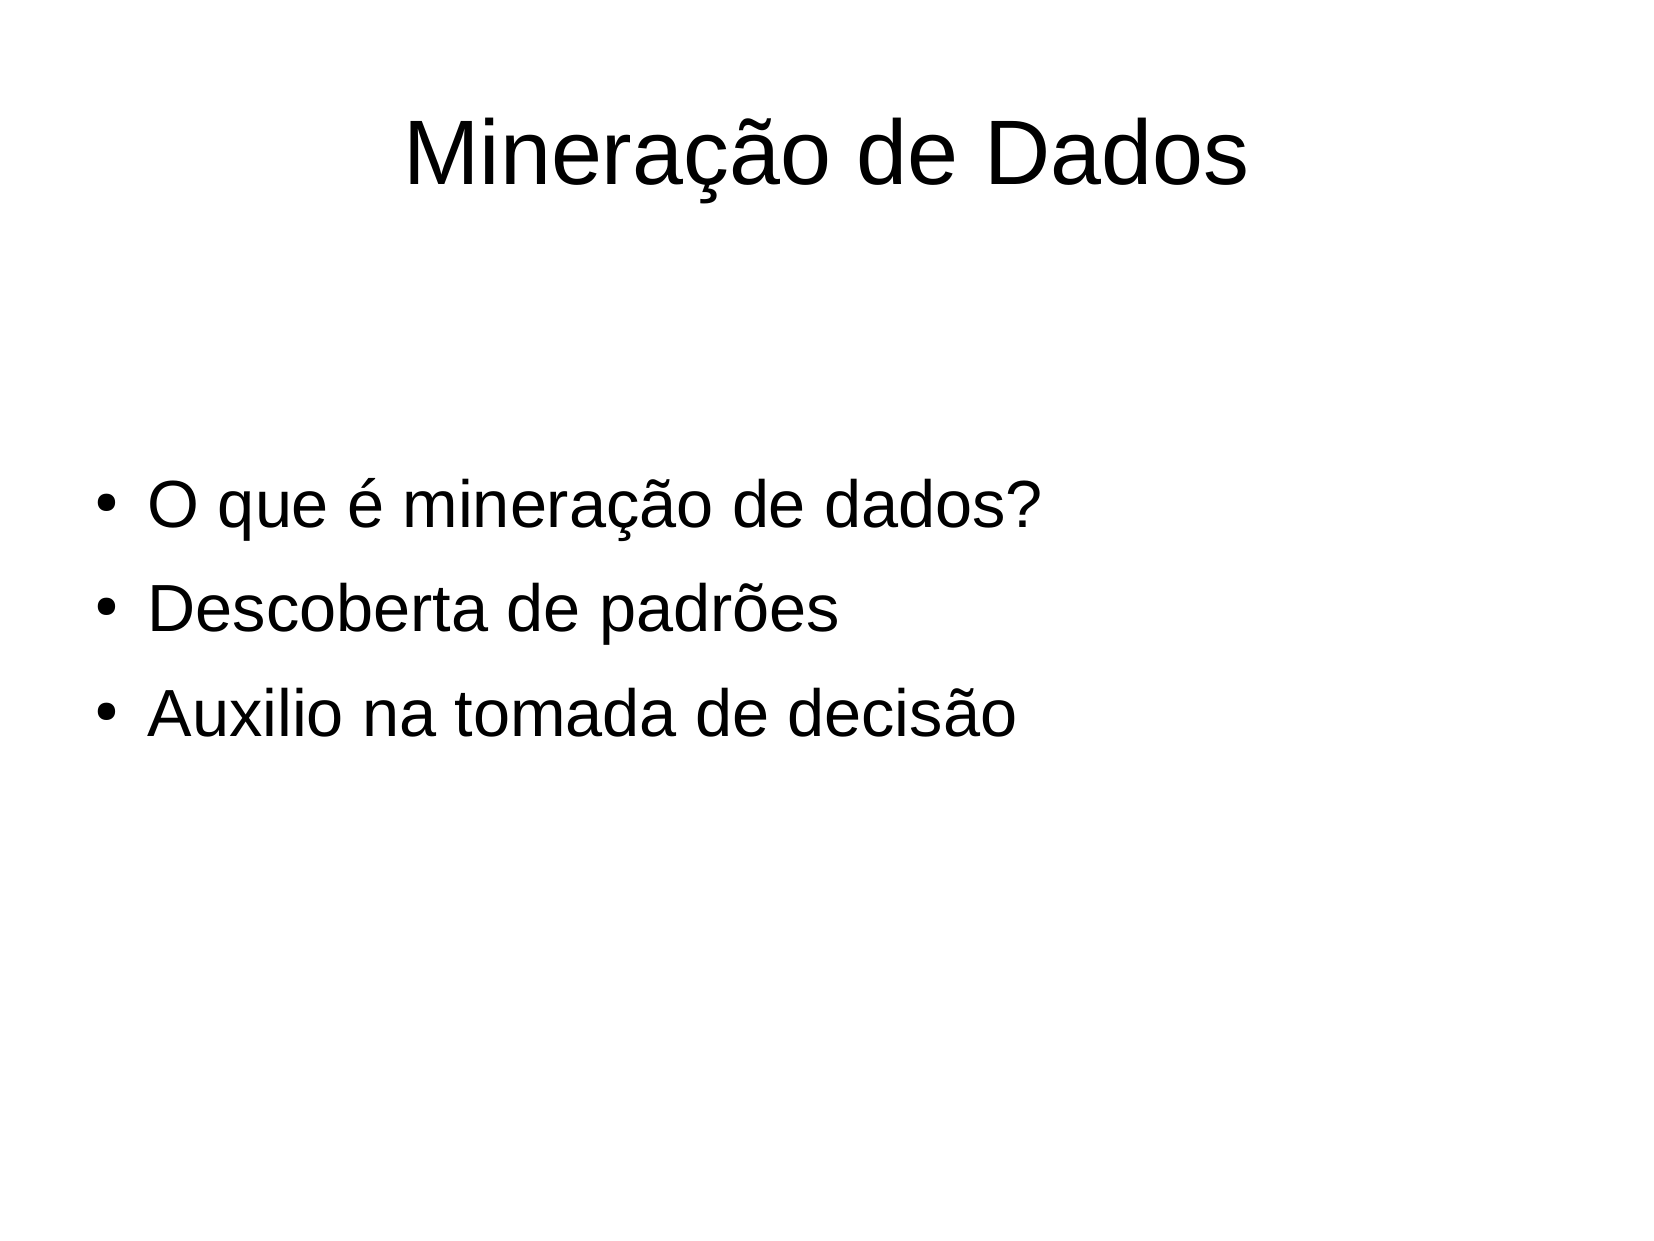

# Mineração de Dados
O que é mineração de dados?
Descoberta de padrões
Auxilio na tomada de decisão